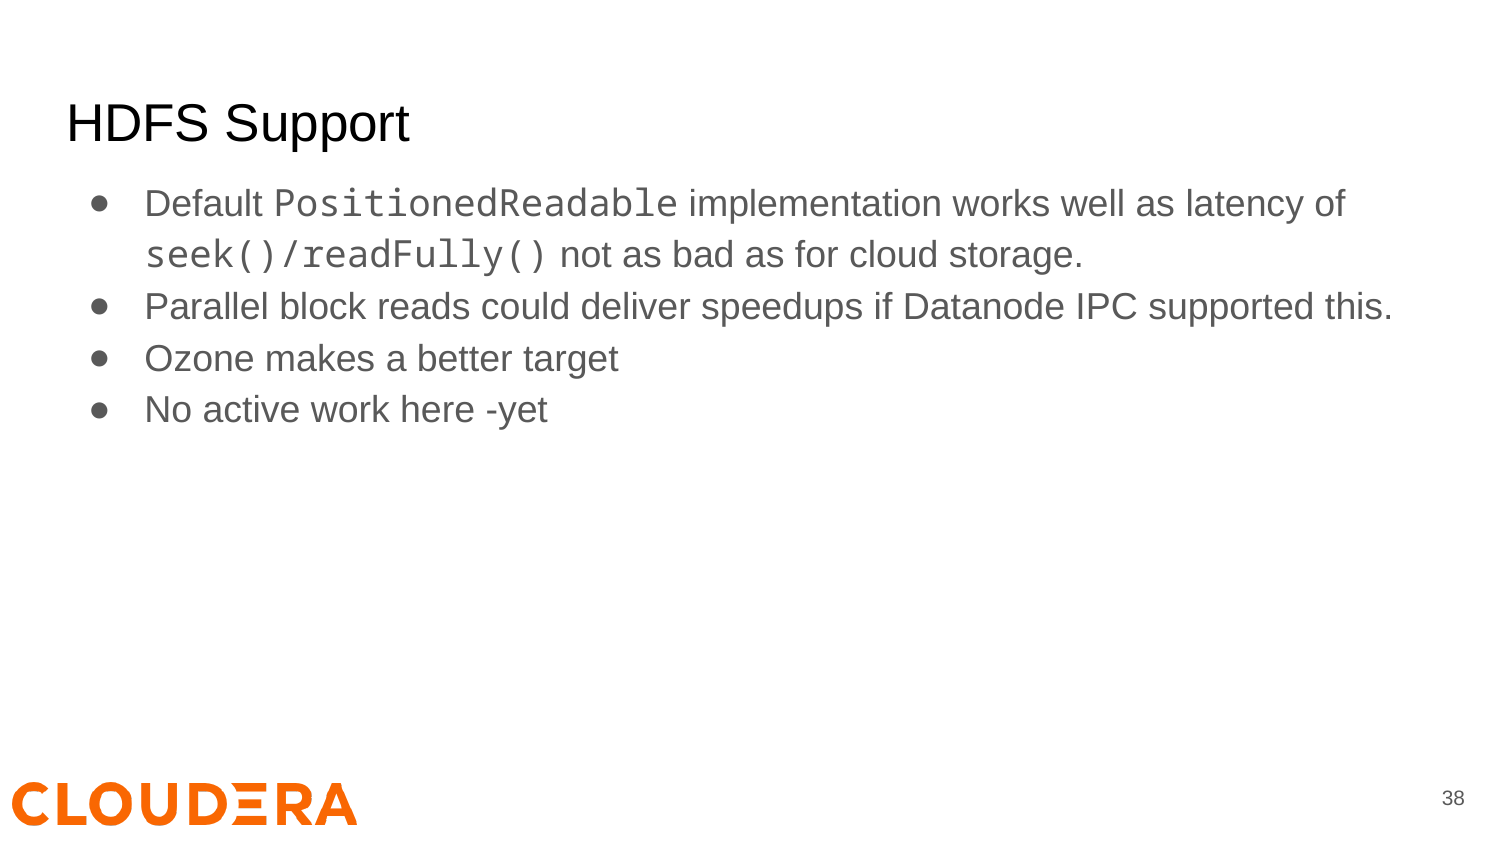

# HDFS Support
Default PositionedReadable implementation works well as latency of seek()/readFully() not as bad as for cloud storage.
Parallel block reads could deliver speedups if Datanode IPC supported this.
Ozone makes a better target
No active work here -yet